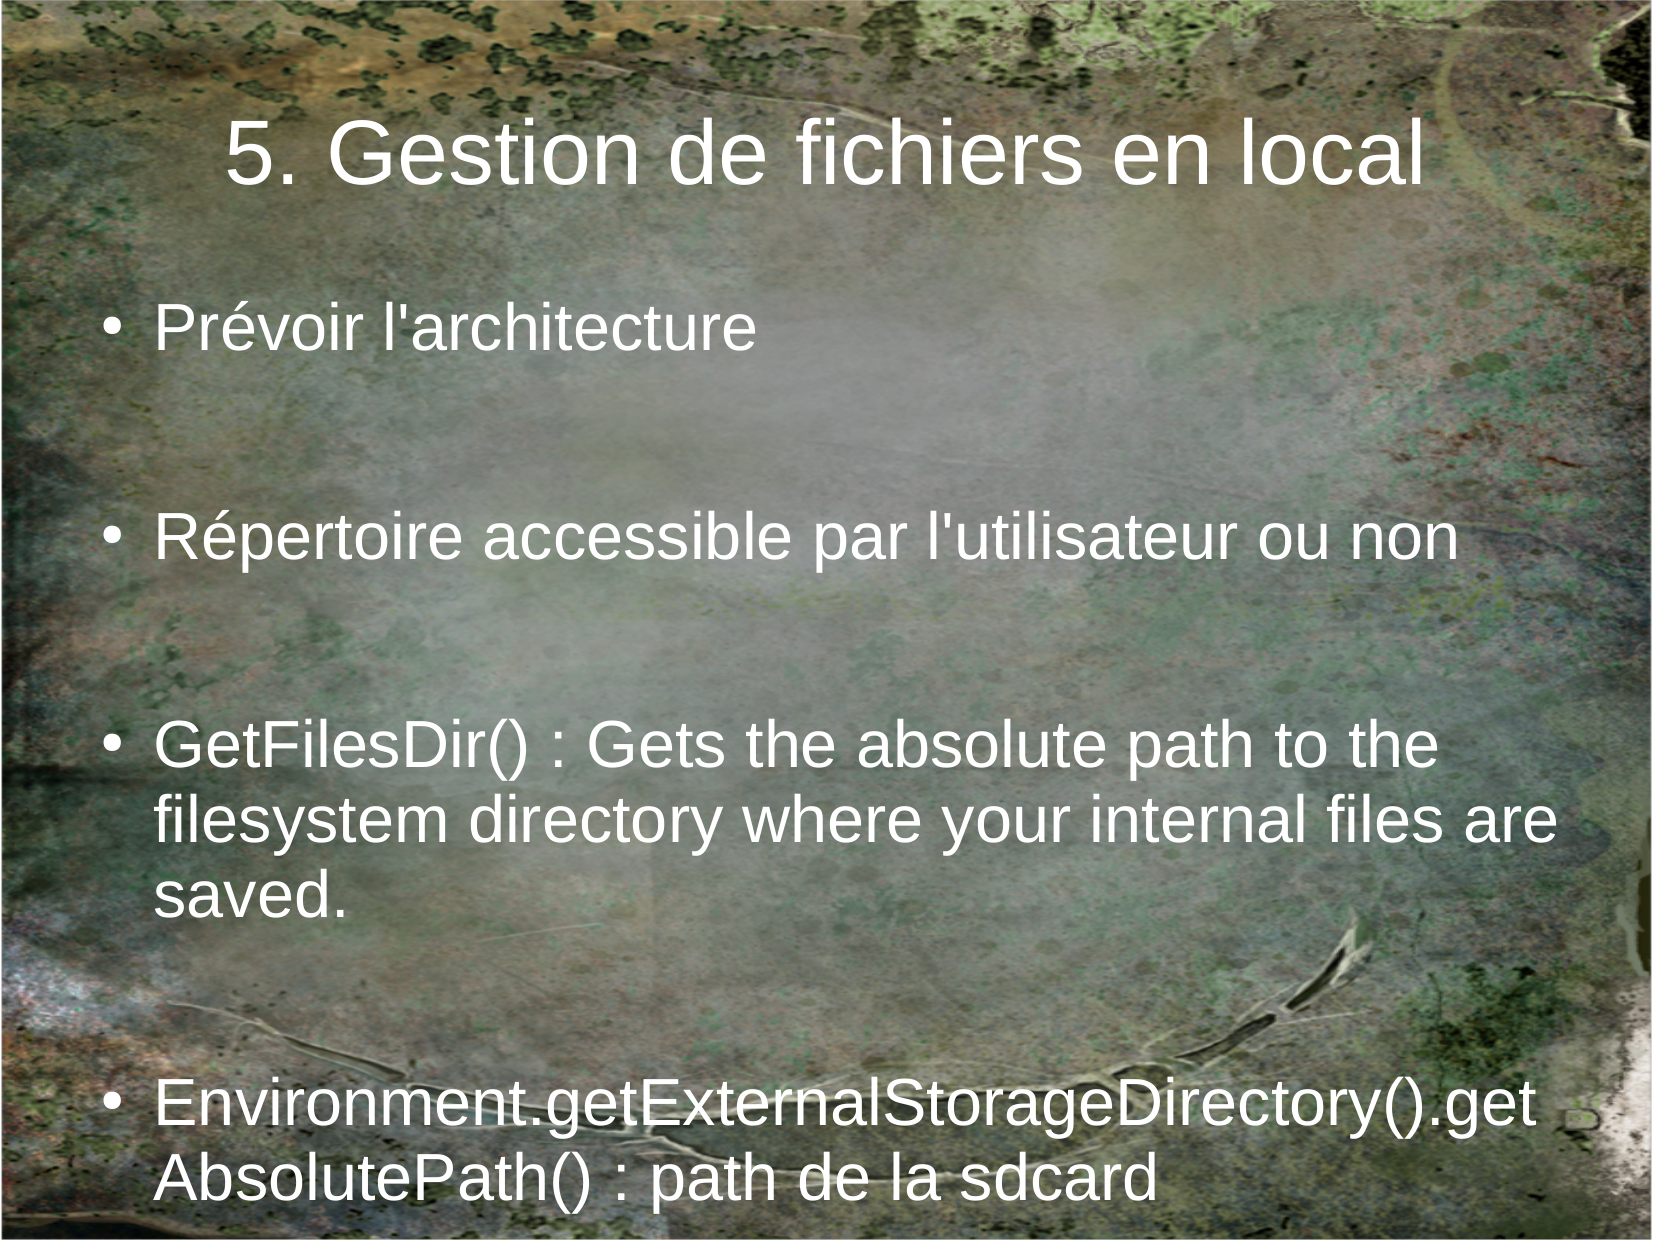

# 5. Gestion de fichiers en local
Prévoir l'architecture
Répertoire accessible par l'utilisateur ou non
GetFilesDir() : Gets the absolute path to the filesystem directory where your internal files are saved.
Environment.getExternalStorageDirectory().getAbsolutePath() : path de la sdcard